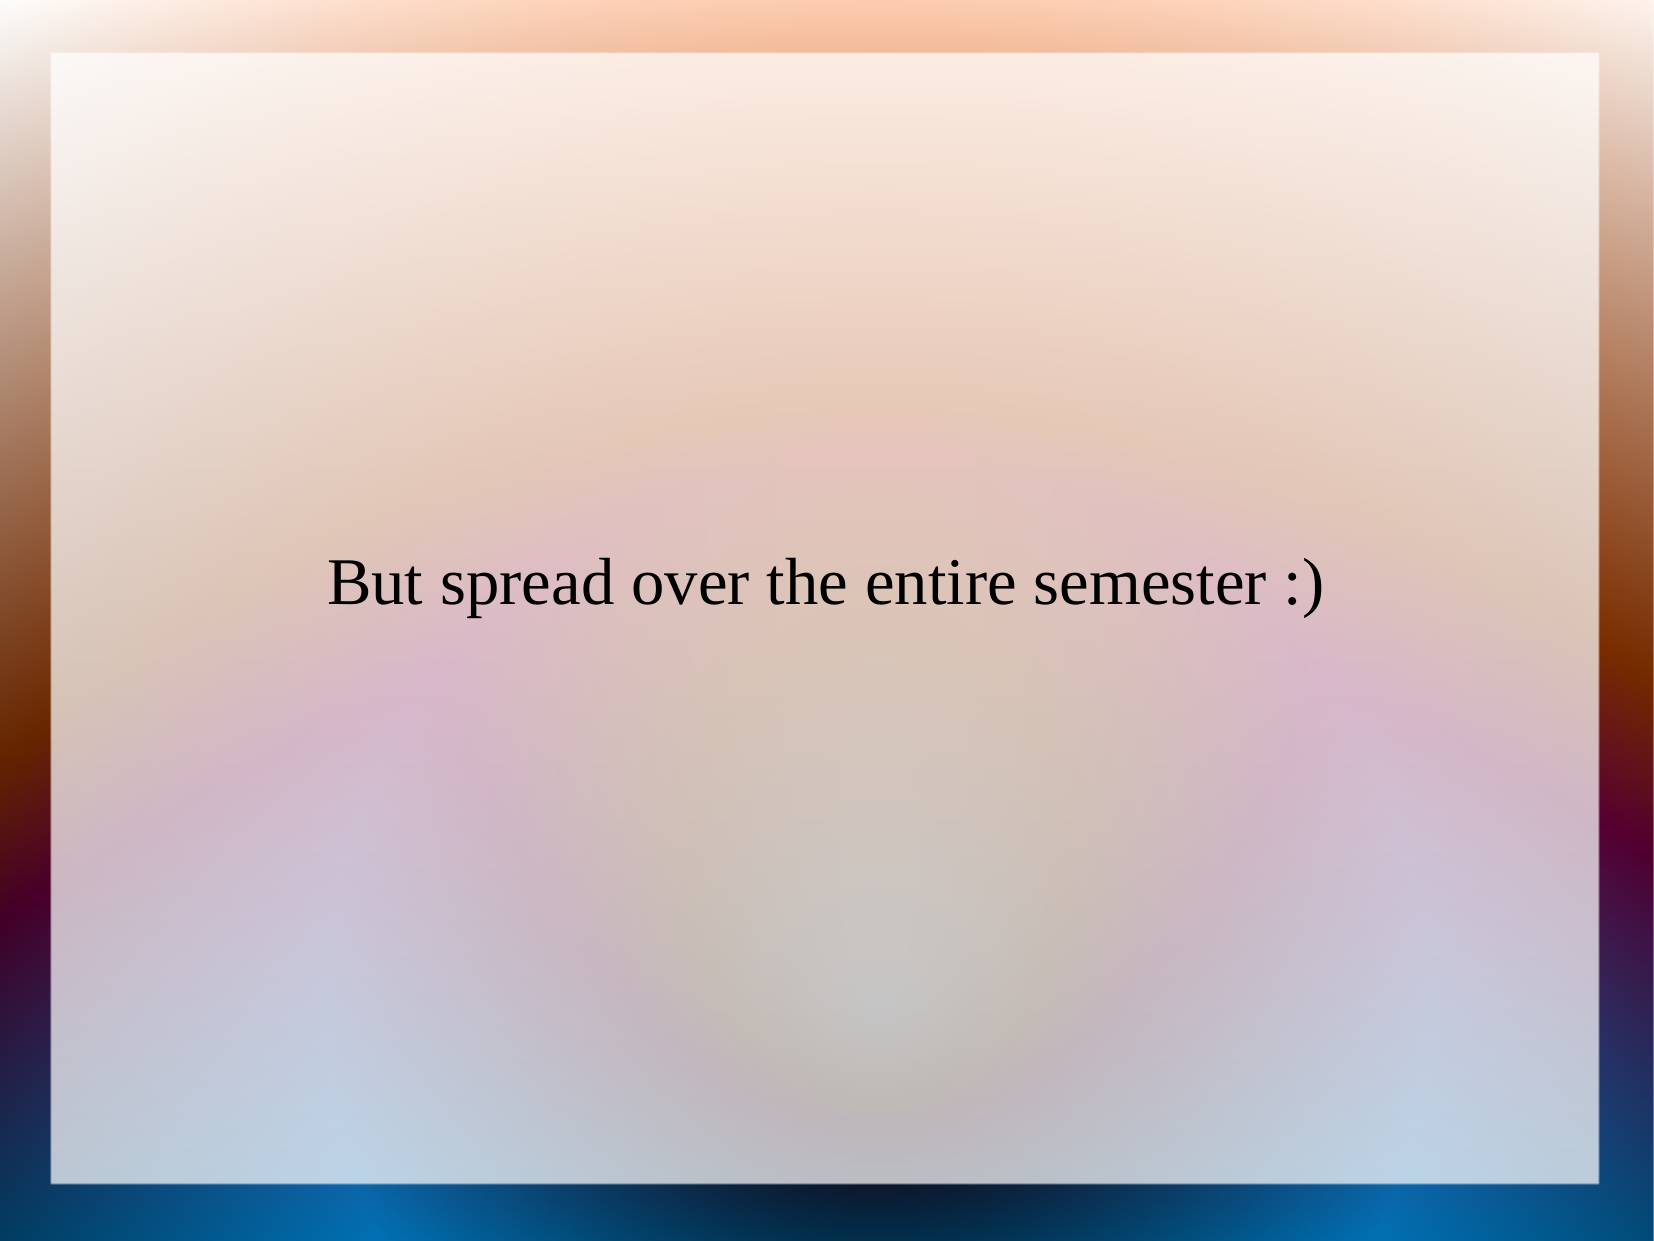

# But spread over the entire semester :)